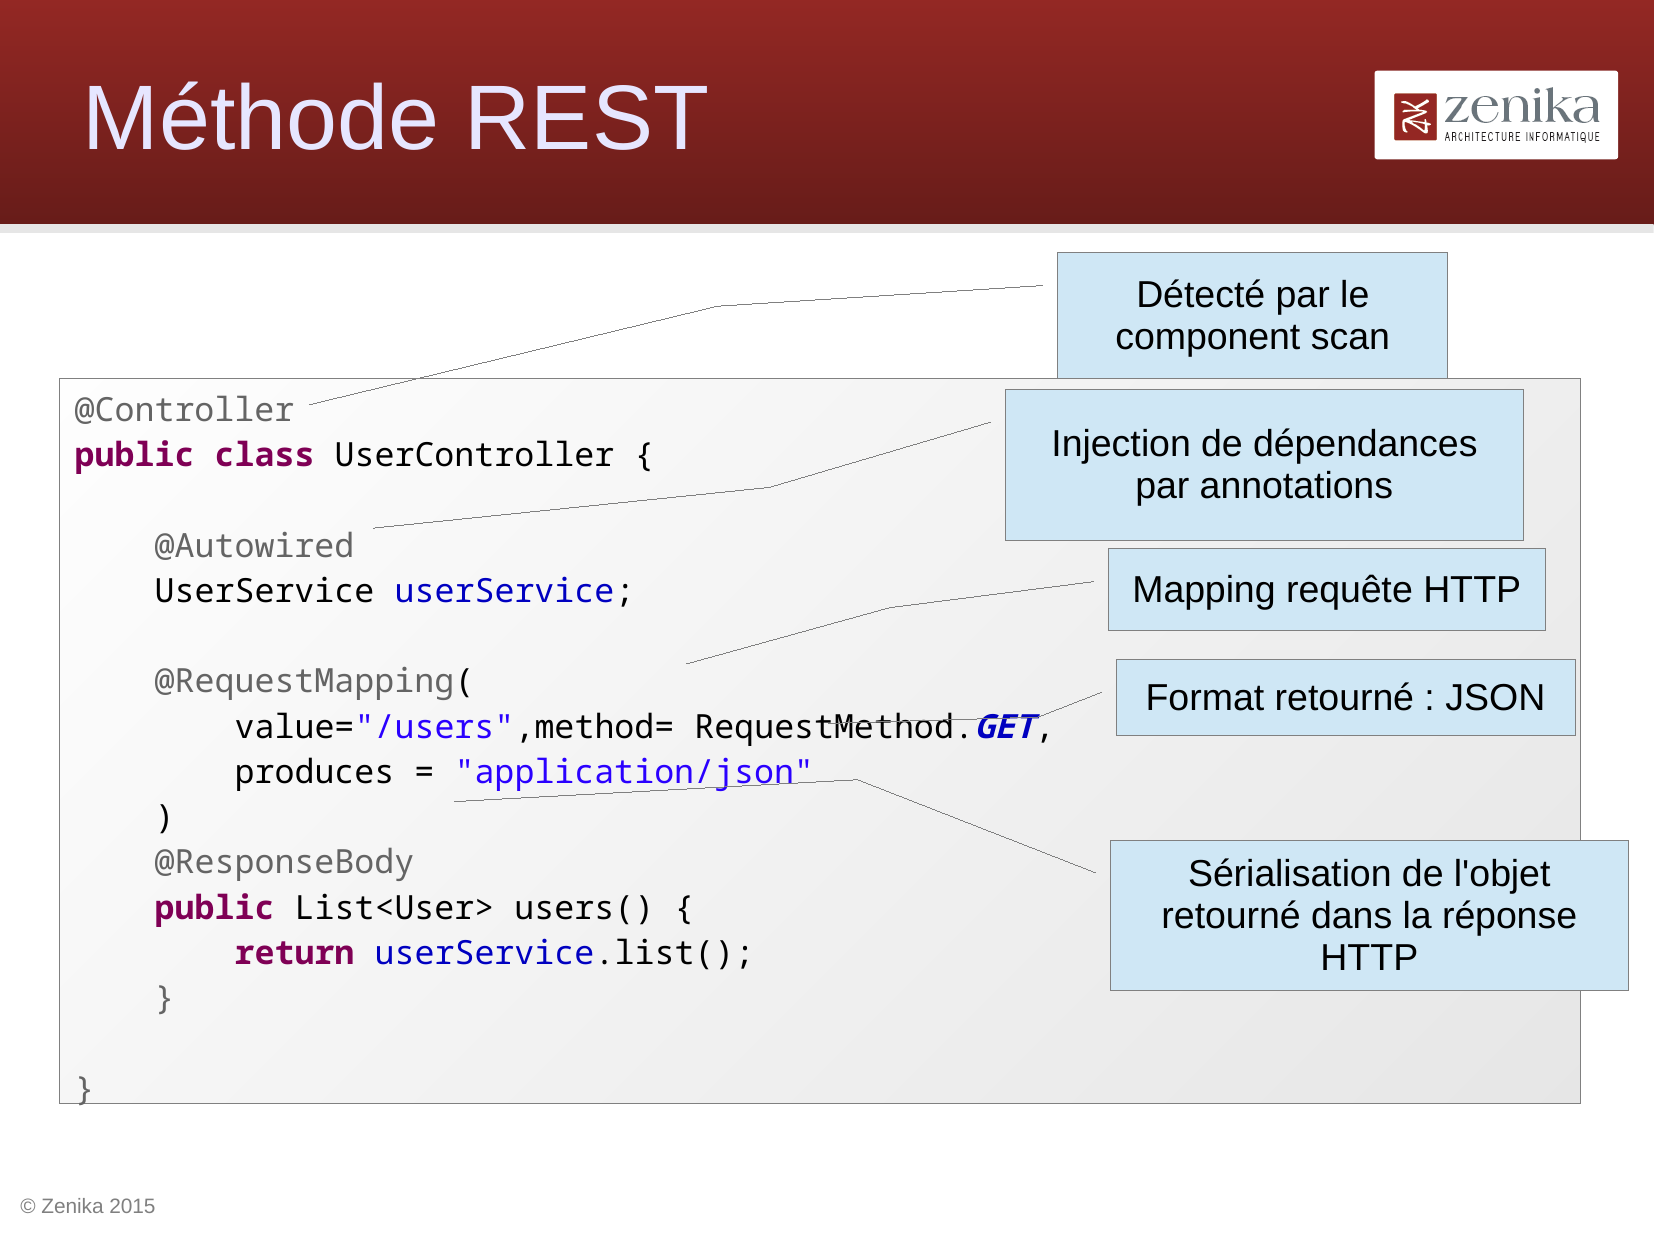

# Méthode REST
Détecté par le component scan
@Controller
public class UserController {
 @Autowired
 UserService userService;
 @RequestMapping(
 value="/users",method= RequestMethod.GET,
 produces = "application/json"
 )
 @ResponseBody
 public List<User> users() {
 return userService.list();
 }
}
Injection de dépendances par annotations
Mapping requête HTTP
Format retourné : JSON
Sérialisation de l'objet retourné dans la réponse HTTP